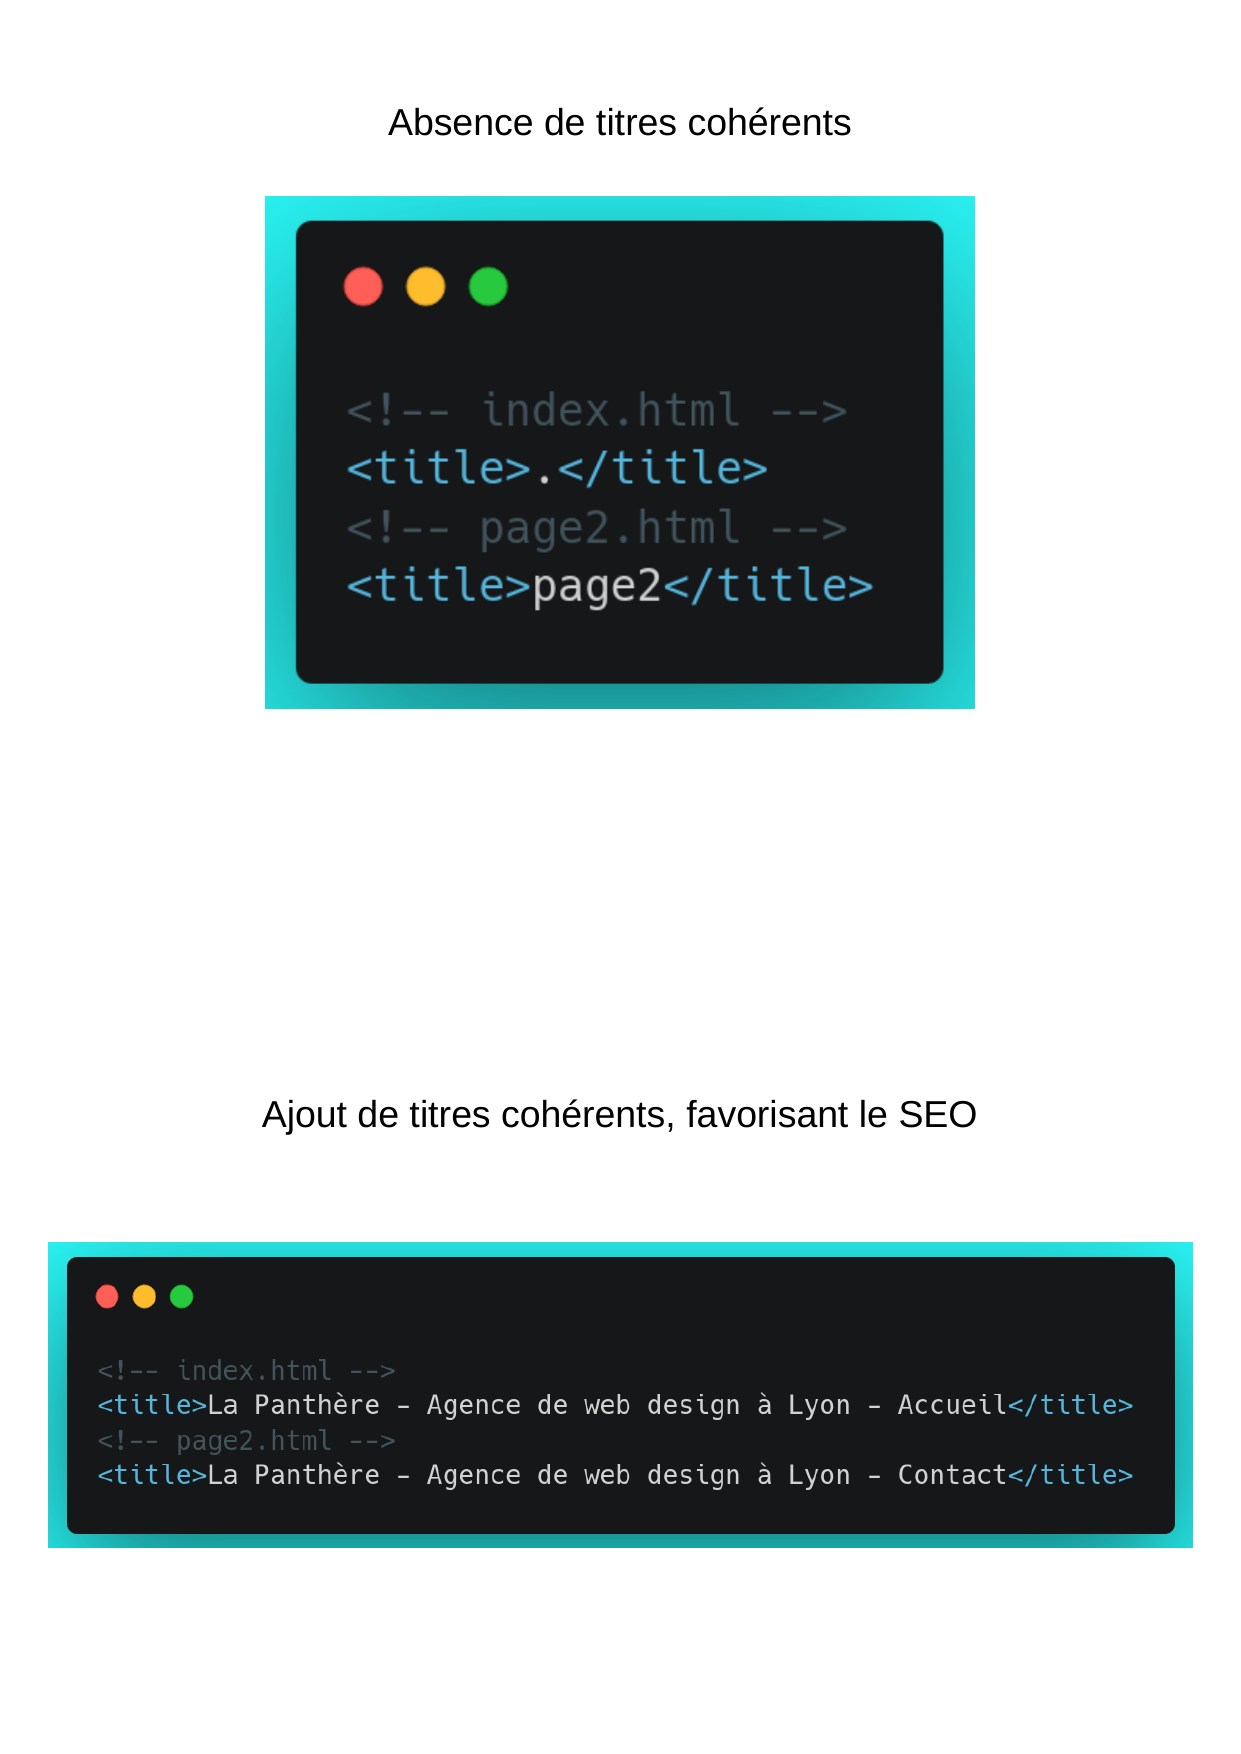

Absence de titres cohérents
Ajout de titres cohérents, favorisant le SEO